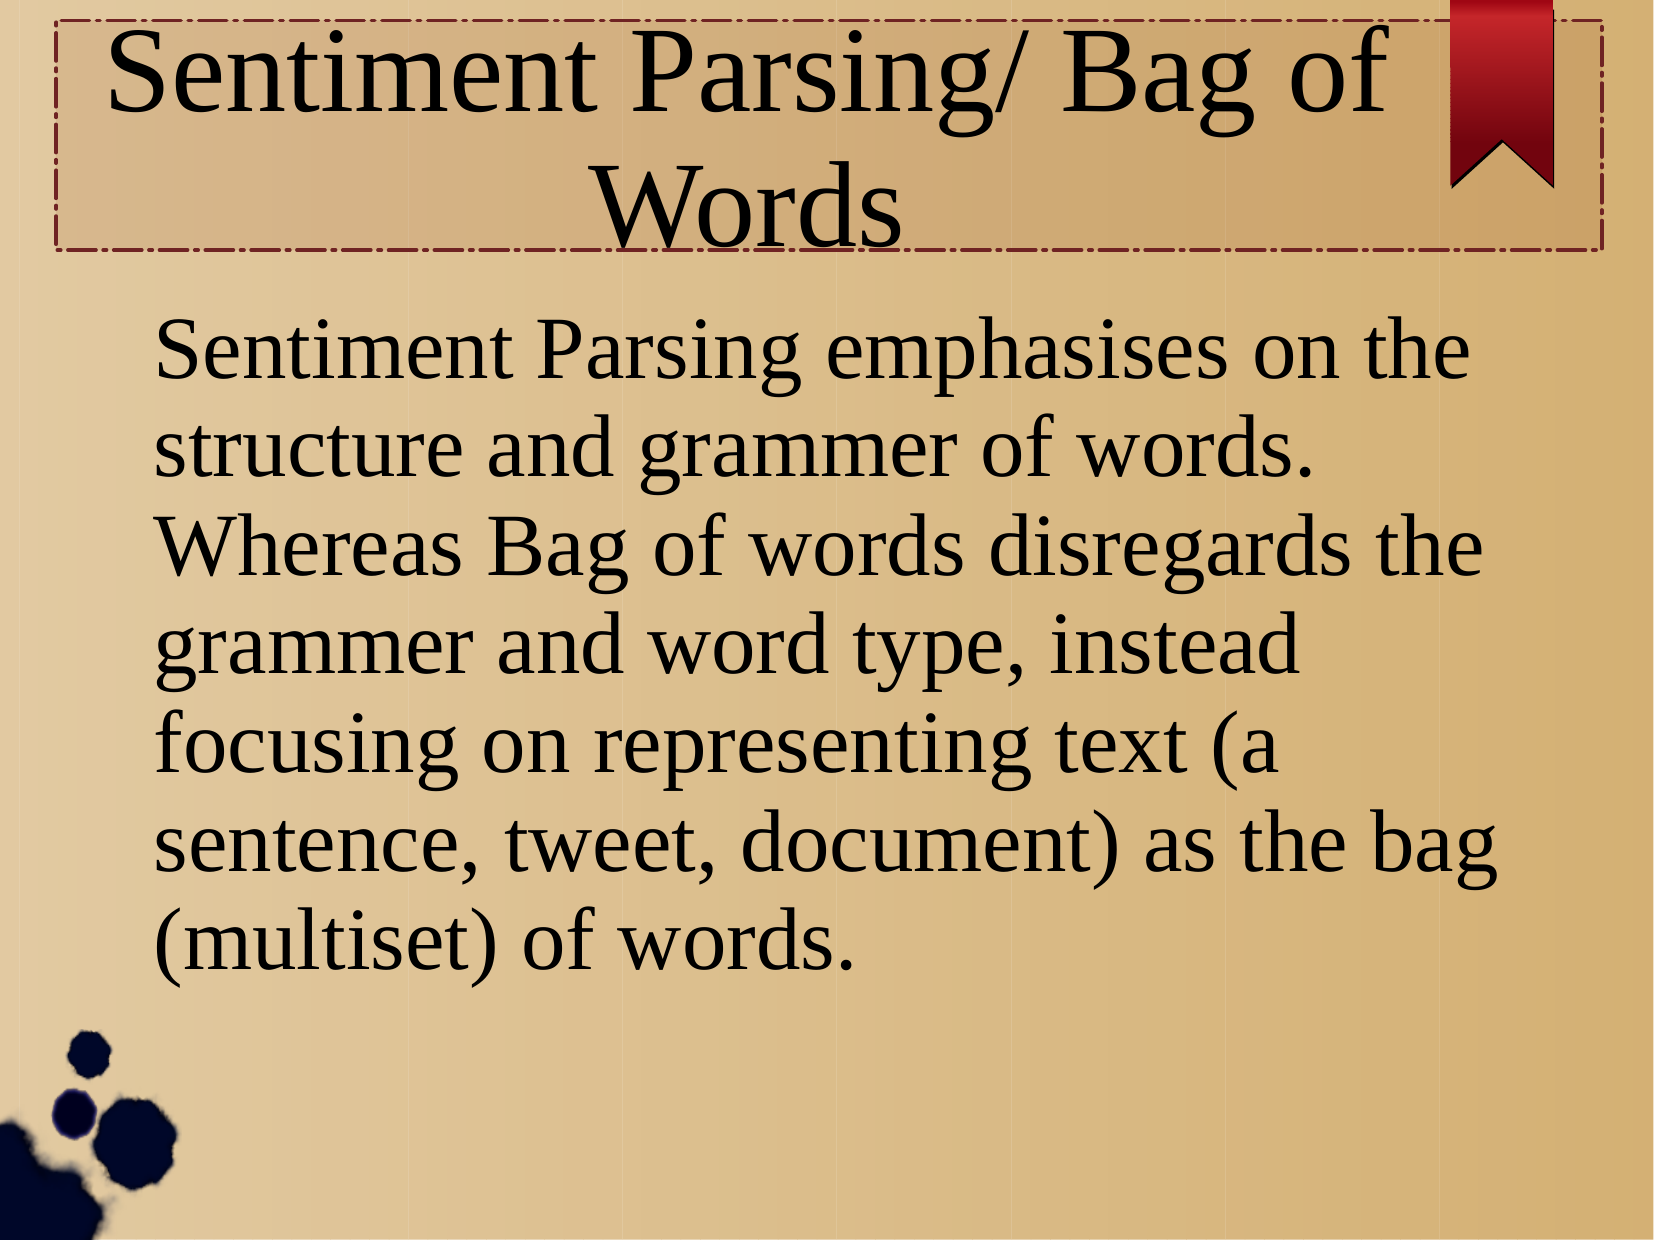

# Sentiment Parsing/ Bag of Words
Sentiment Parsing emphasises on the structure and grammer of words. Whereas Bag of words disregards the grammer and word type, instead focusing on representing text (a sentence, tweet, document) as the bag (multiset) of words.